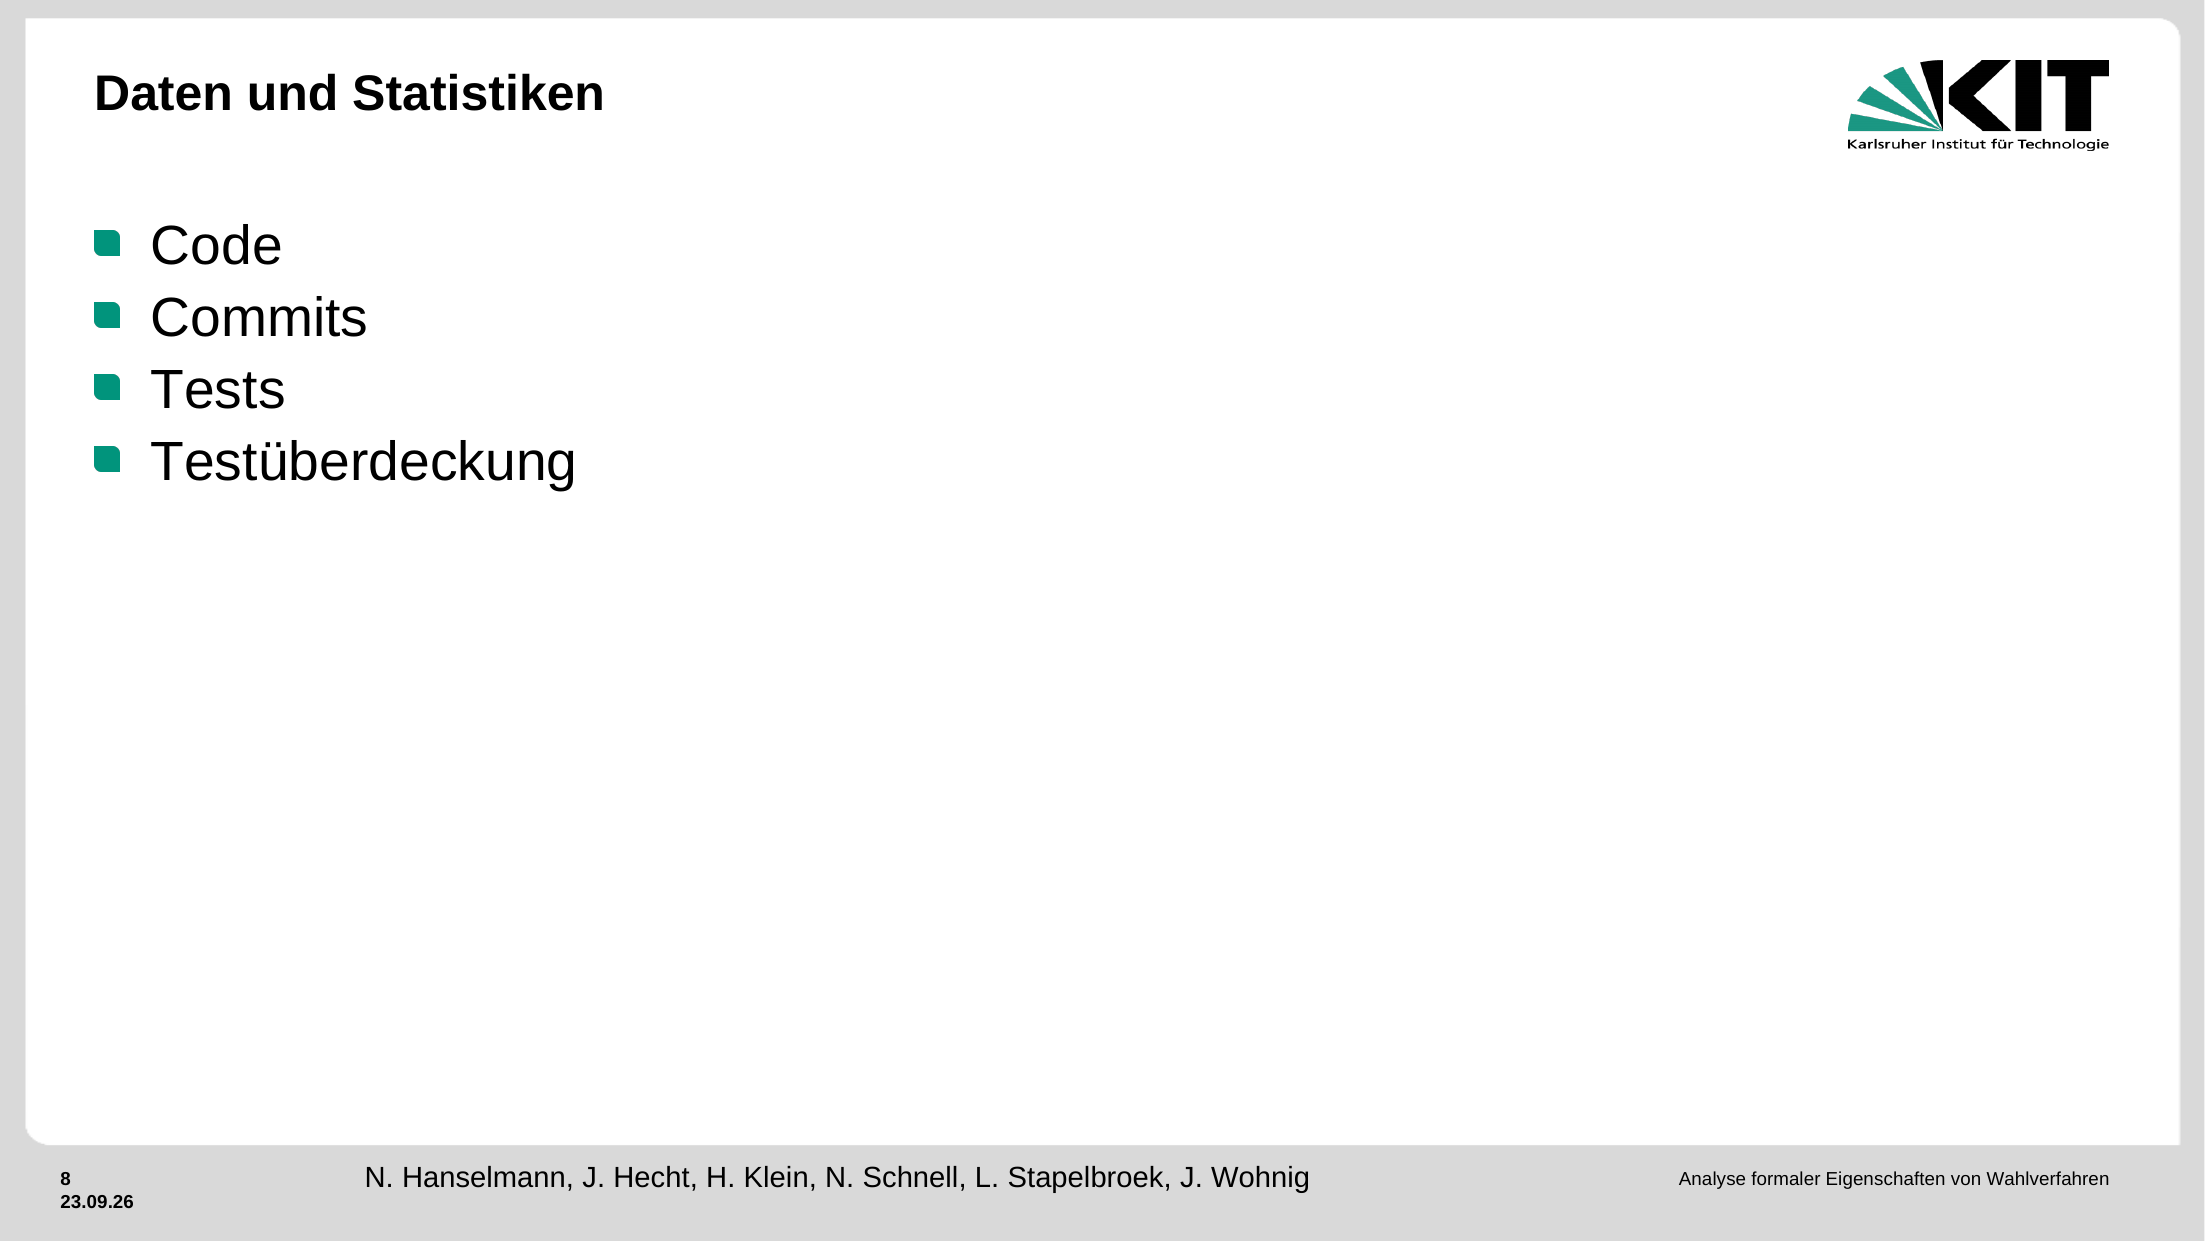

# Daten und Statistiken
Code
Commits
Tests
Testüberdeckung
Prof. Max Mustermann – Präsentationstitel